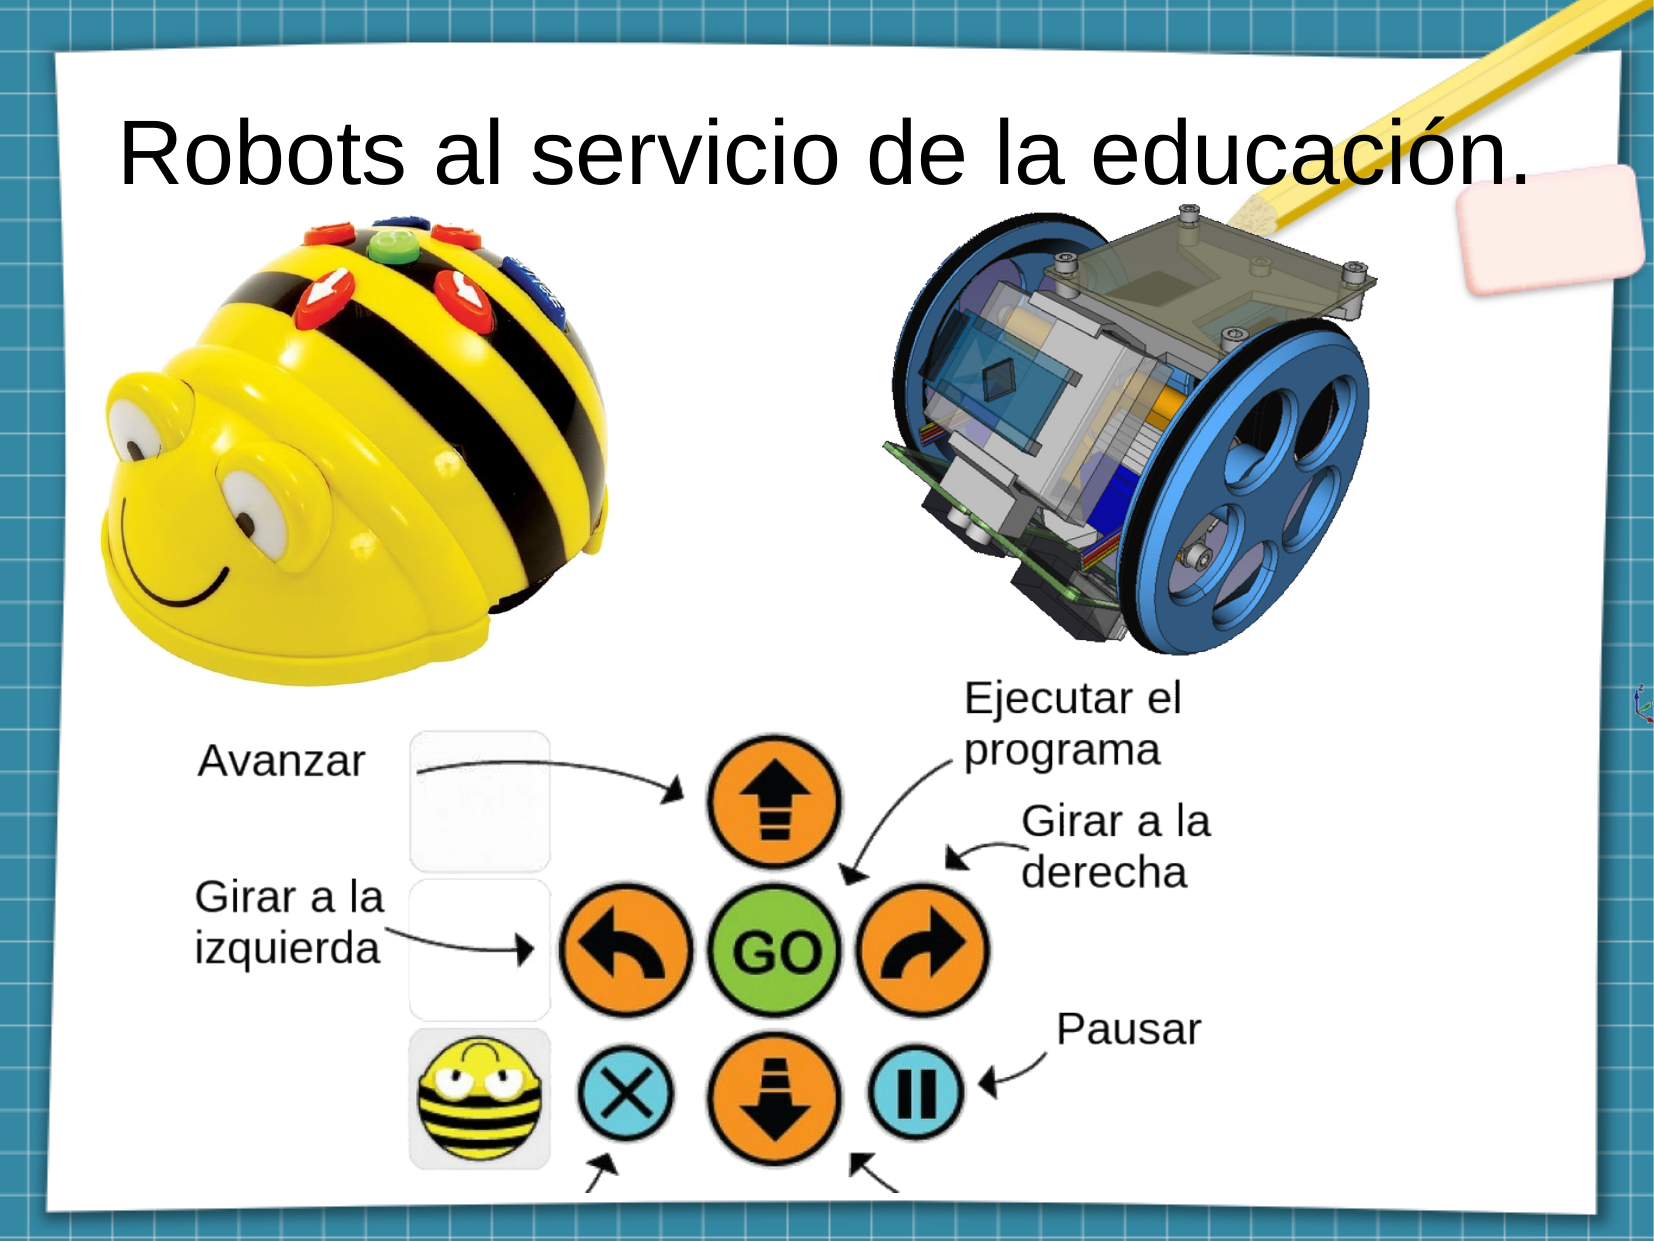

# Robots al servicio de la educación.